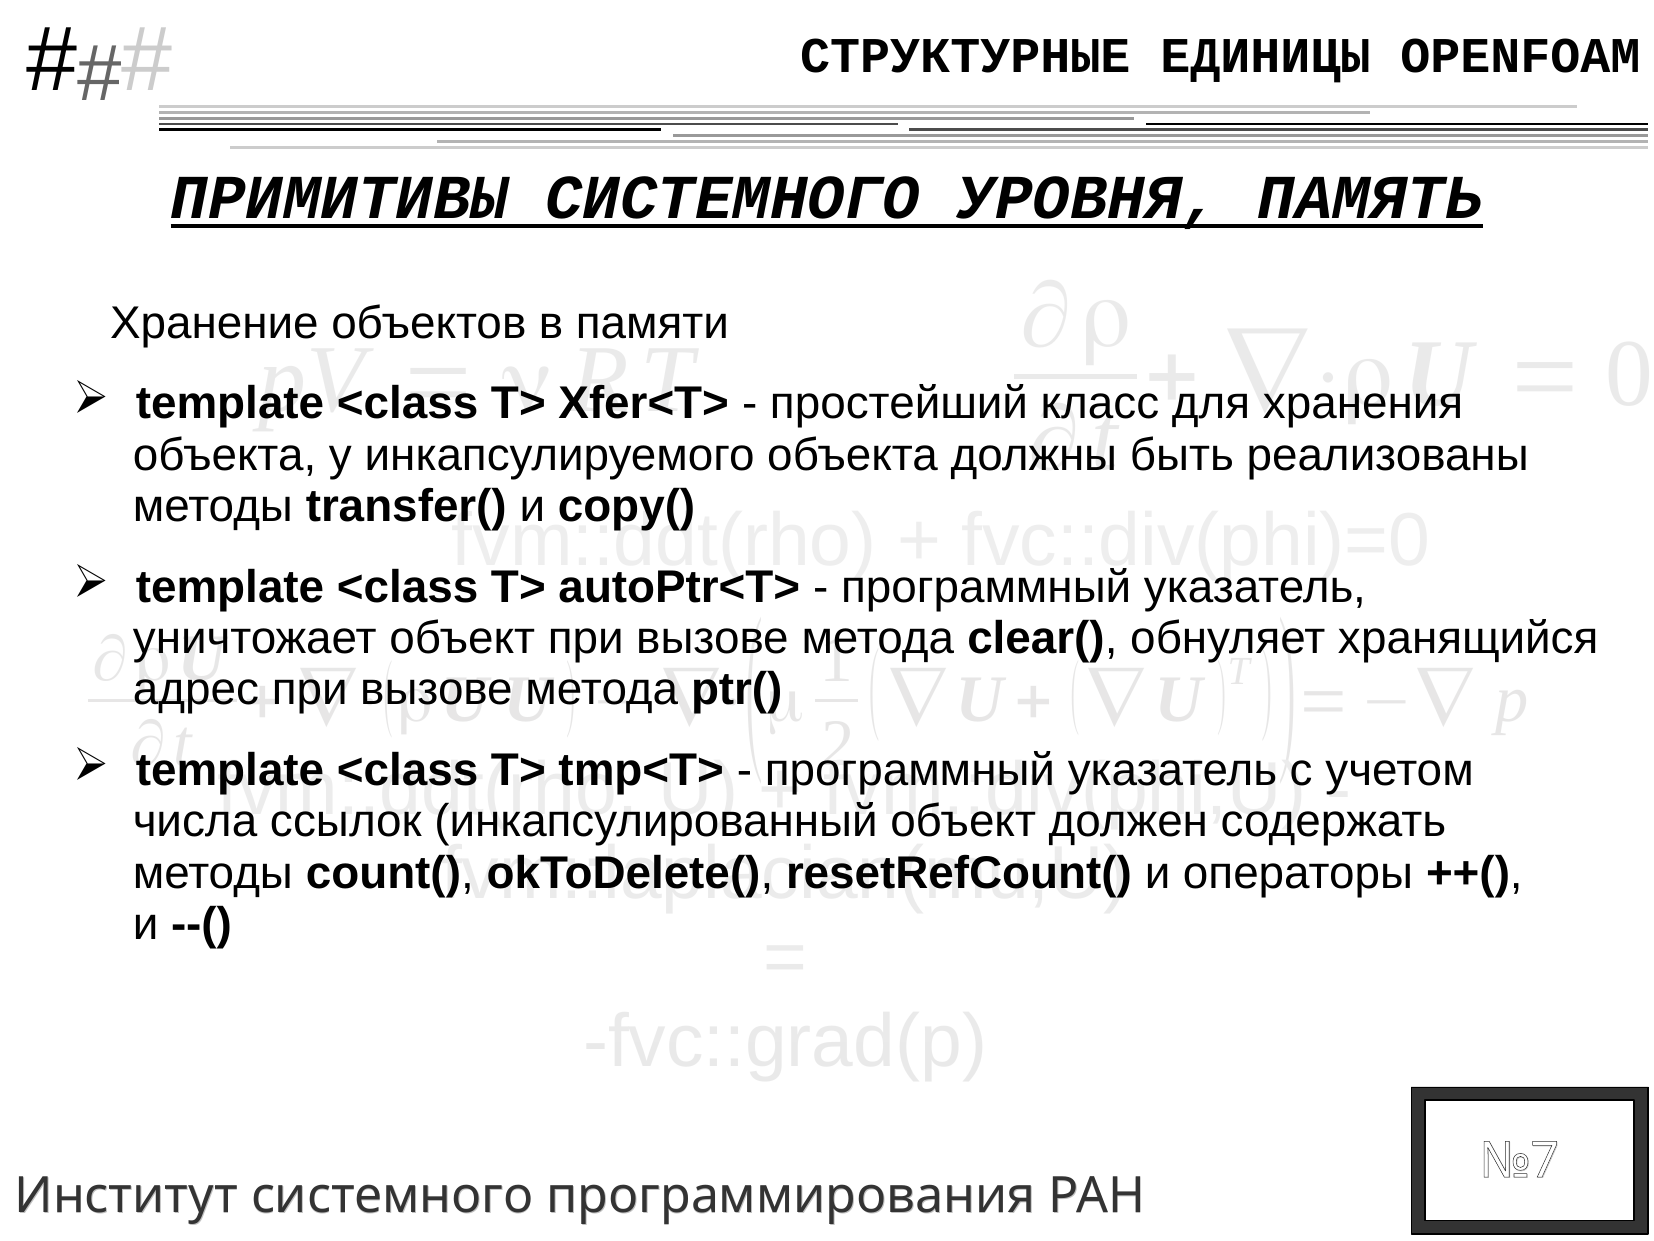

# ПРИМИТИВЫ СИСТЕМНОГО УРОВНЯ, ПАМЯТЬ
Хранение объектов в памяти
 template <class T> Xfer<T> - простейший класс для хранения объекта, у инкапсулируемого объекта должны быть реализованы методы transfer() и copy()
 template <class T> autoPtr<T> - программный указатель, уничтожает объект при вызове метода clear(), обнуляет хранящийся адрес при вызове метода ptr()
 template <class T> tmp<T> - программный указатель с учетом числа ссылок (инкапсулированный объект должен содержать методы count(), okToDelete(), resetRefCount() и операторы ++(),
и --()